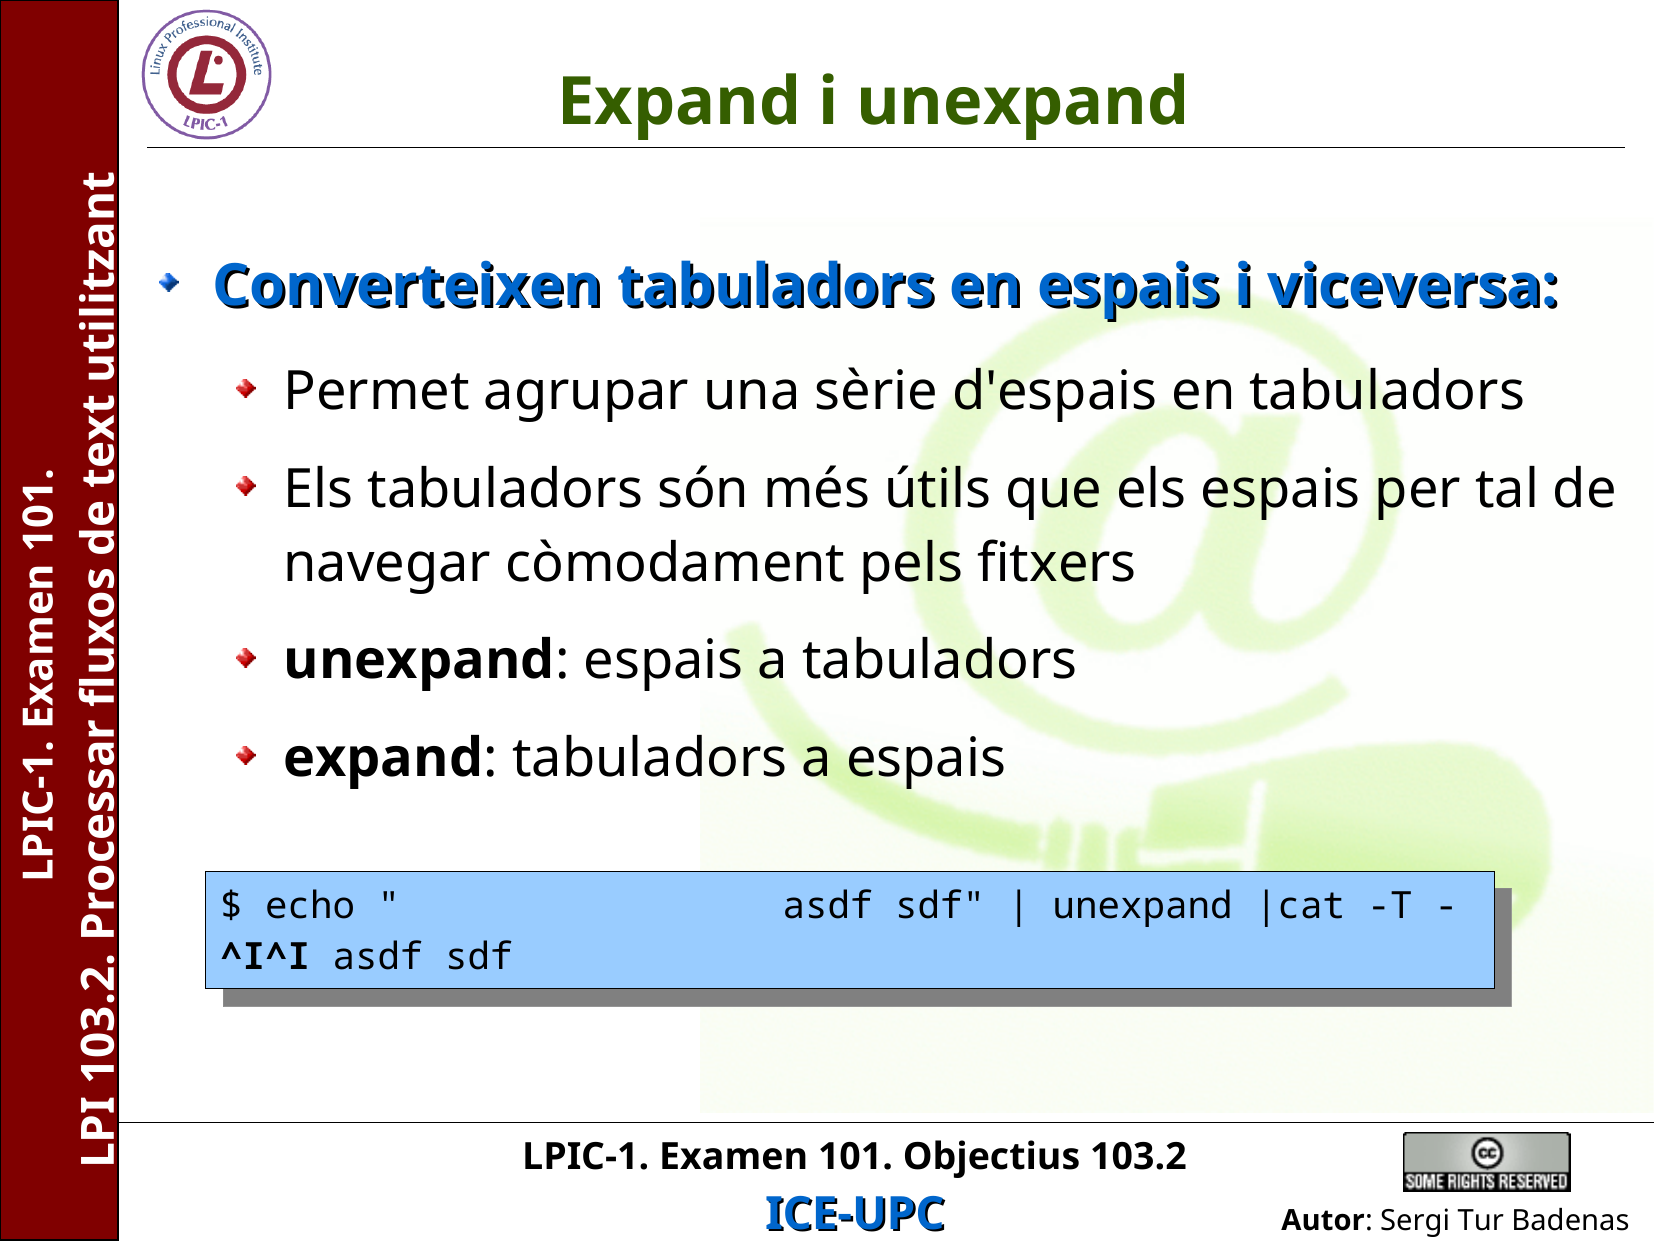

# Expand i unexpand
Converteixen tabuladors en espais i viceversa:
Permet agrupar una sèrie d'espais en tabuladors
Els tabuladors són més útils que els espais per tal de navegar còmodament pels fitxers
unexpand: espais a tabuladors
expand: tabuladors a espais
$ echo " asdf sdf" | unexpand |cat -T -
^I^I asdf sdf